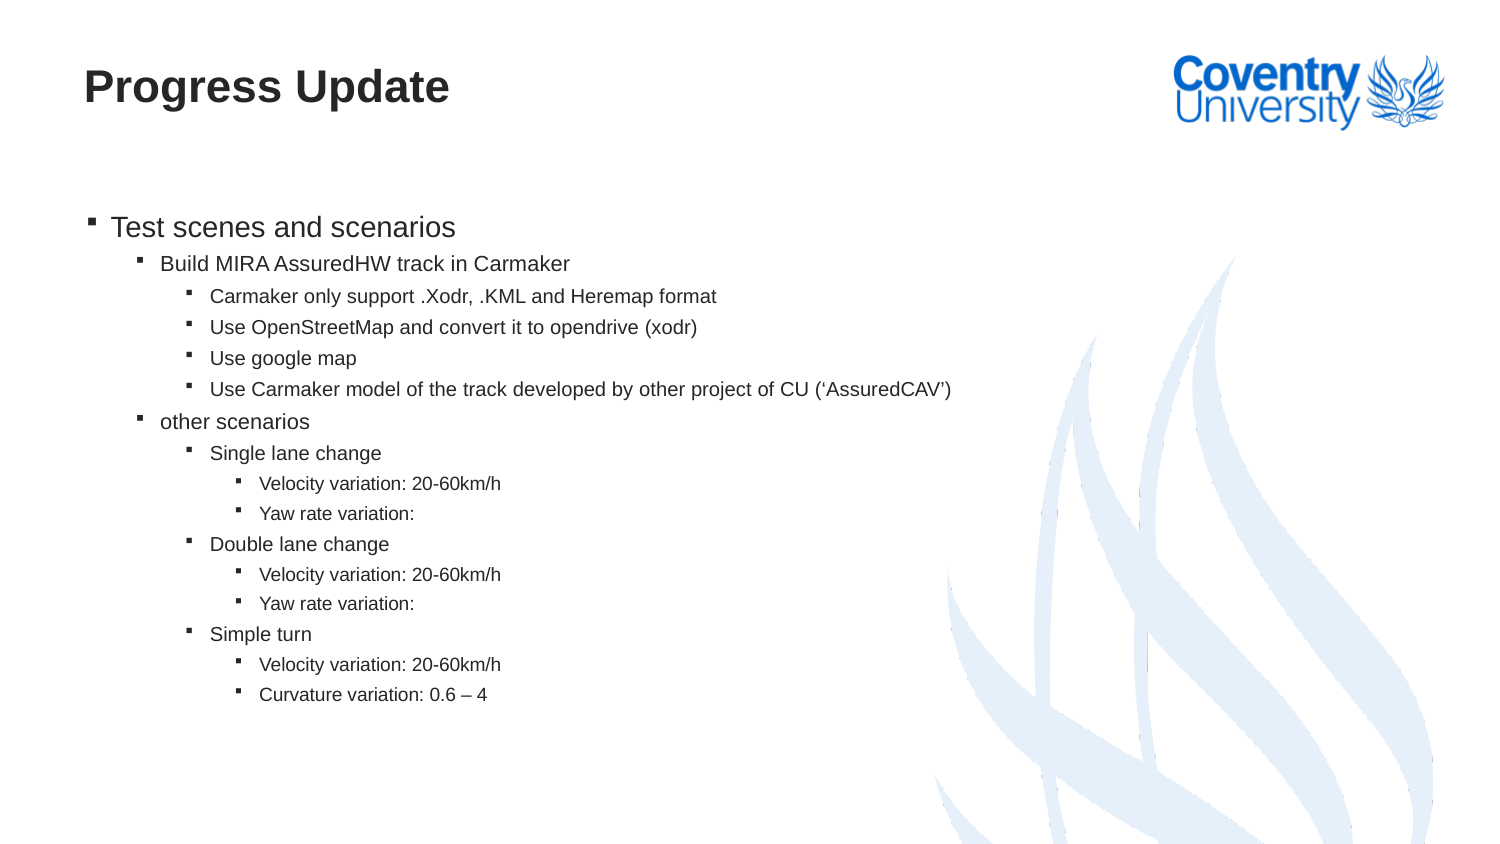

# Progress Update
Test scenes and scenarios
Build MIRA AssuredHW track in Carmaker
Carmaker only support .Xodr, .KML and Heremap format
Use OpenStreetMap and convert it to opendrive (xodr)
Use google map
Use Carmaker model of the track developed by other project of CU (‘AssuredCAV’)
other scenarios
Single lane change
Velocity variation: 20-60km/h
Yaw rate variation:
Double lane change
Velocity variation: 20-60km/h
Yaw rate variation:
Simple turn
Velocity variation: 20-60km/h
Curvature variation: 0.6 – 4